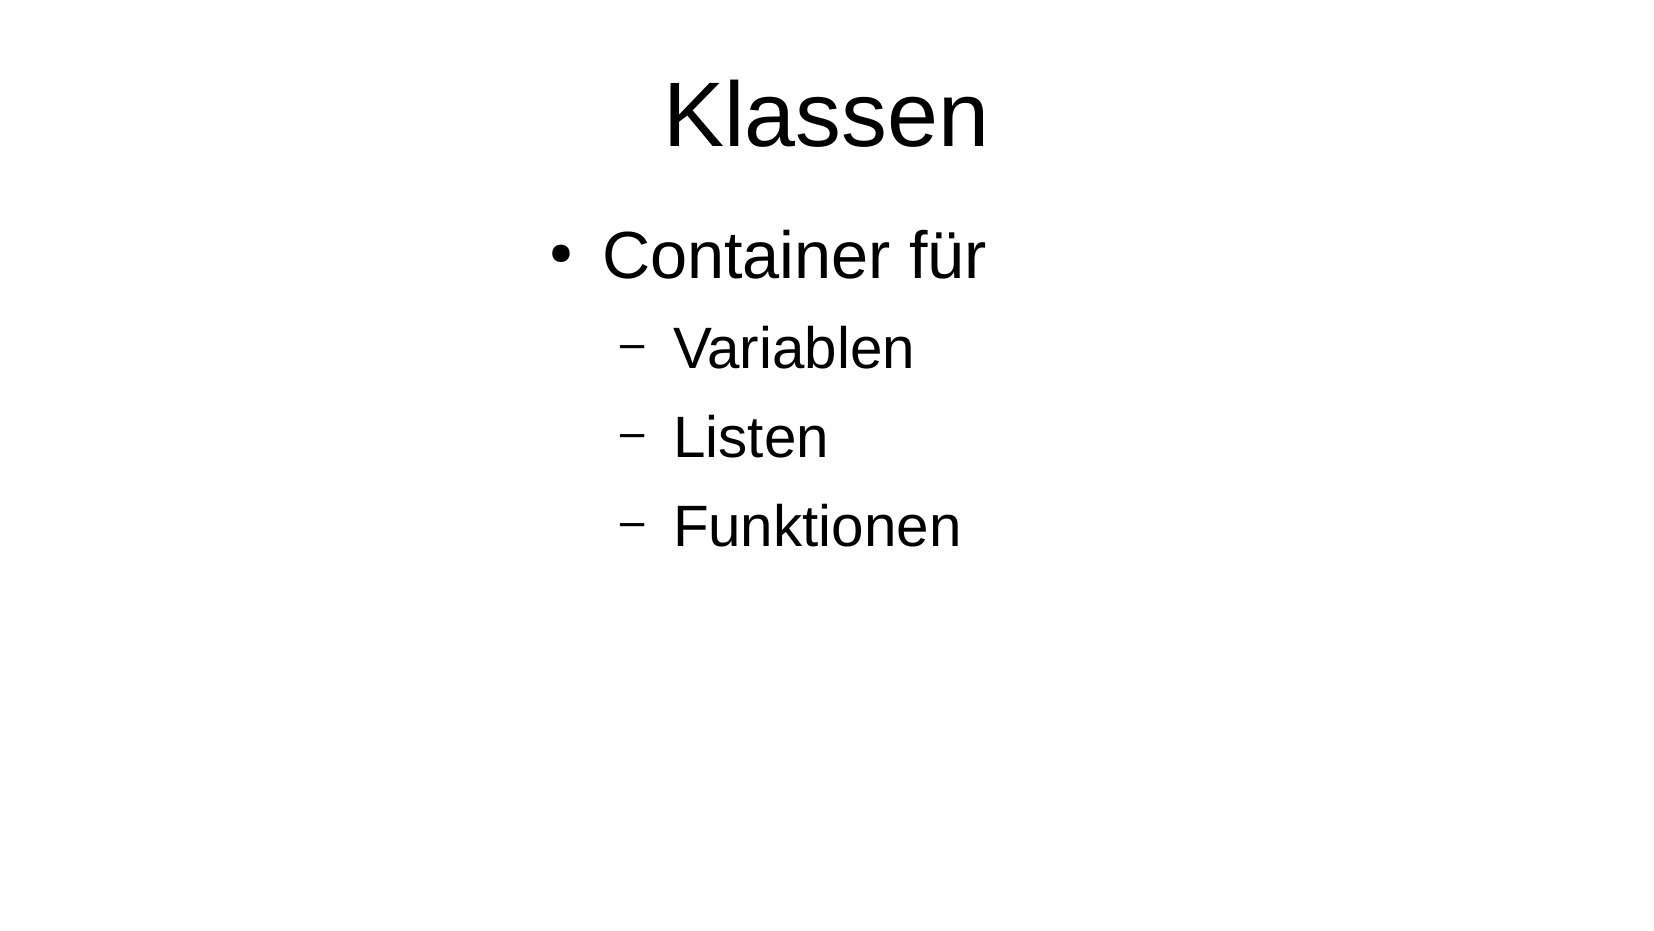

# Klassen
Container für
Variablen
Listen
Funktionen